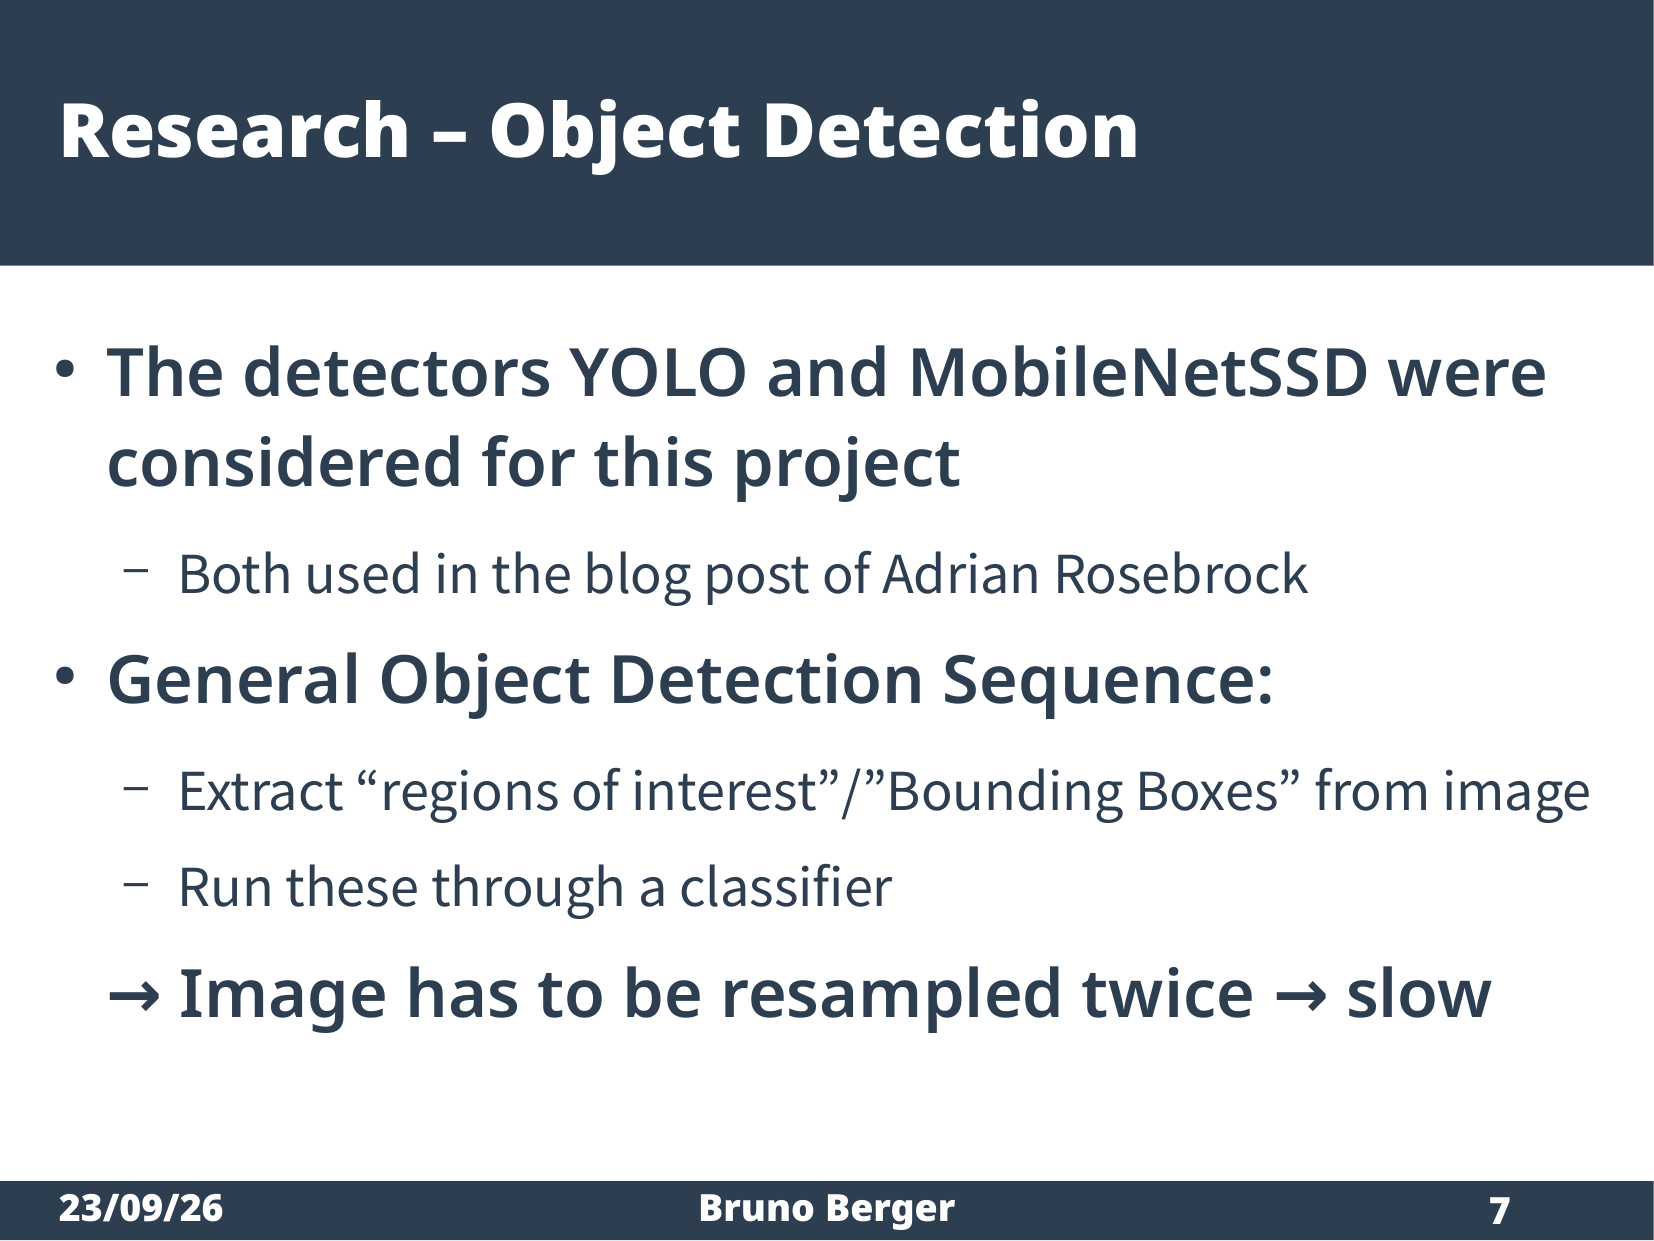

# Research – Object Detection
The detectors YOLO and MobileNetSSD were considered for this project
Both used in the blog post of Adrian Rosebrock
General Object Detection Sequence:
Extract “regions of interest”/”Bounding Boxes” from image
Run these through a classifier
→ Image has to be resampled twice → slow
Bruno Berger
7